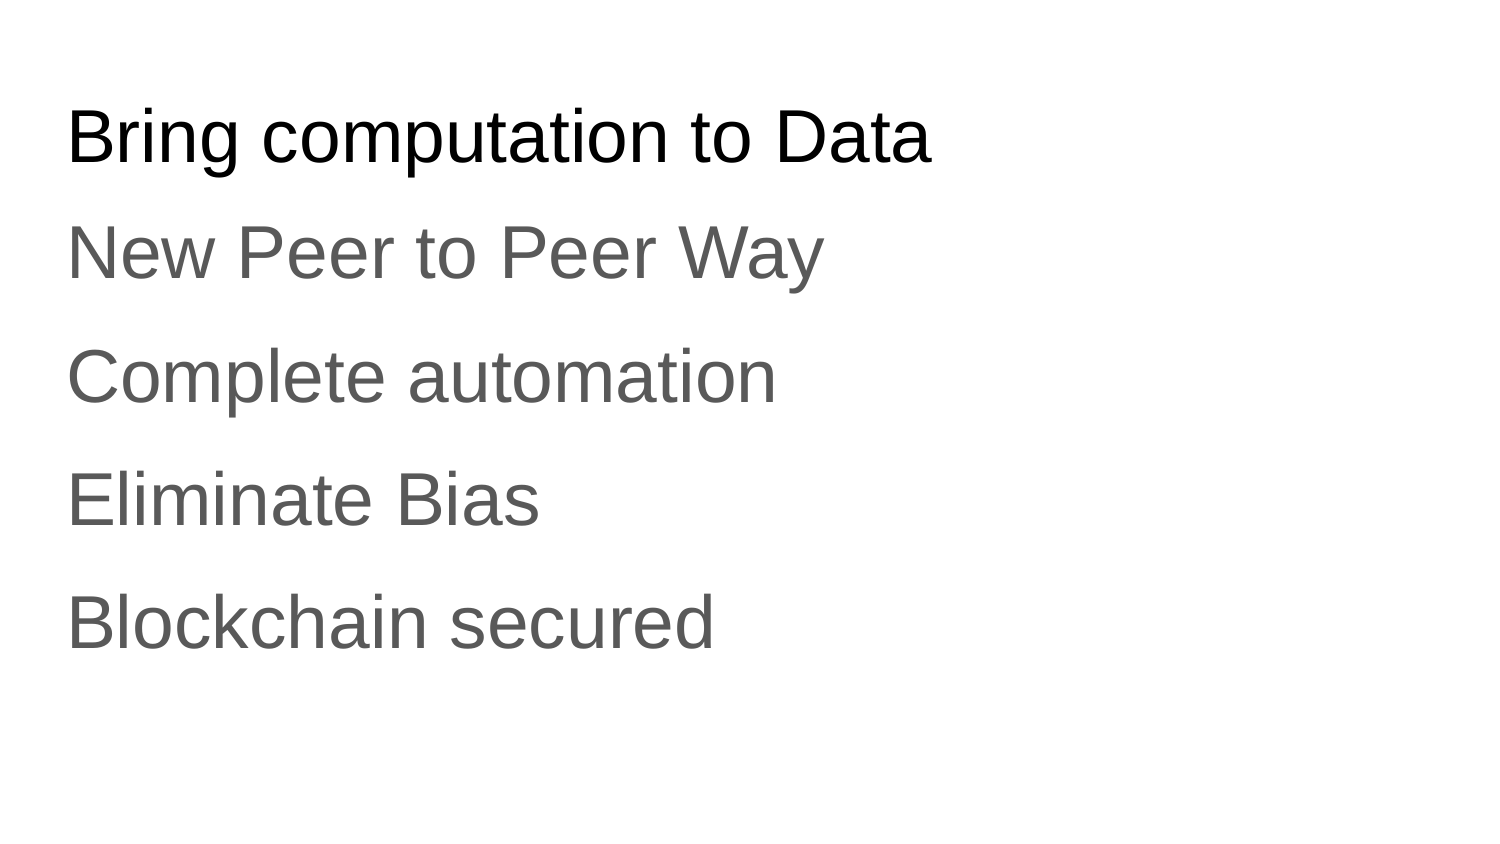

# Bring computation to Data
New Peer to Peer Way
Complete automation
Eliminate Bias
Blockchain secured